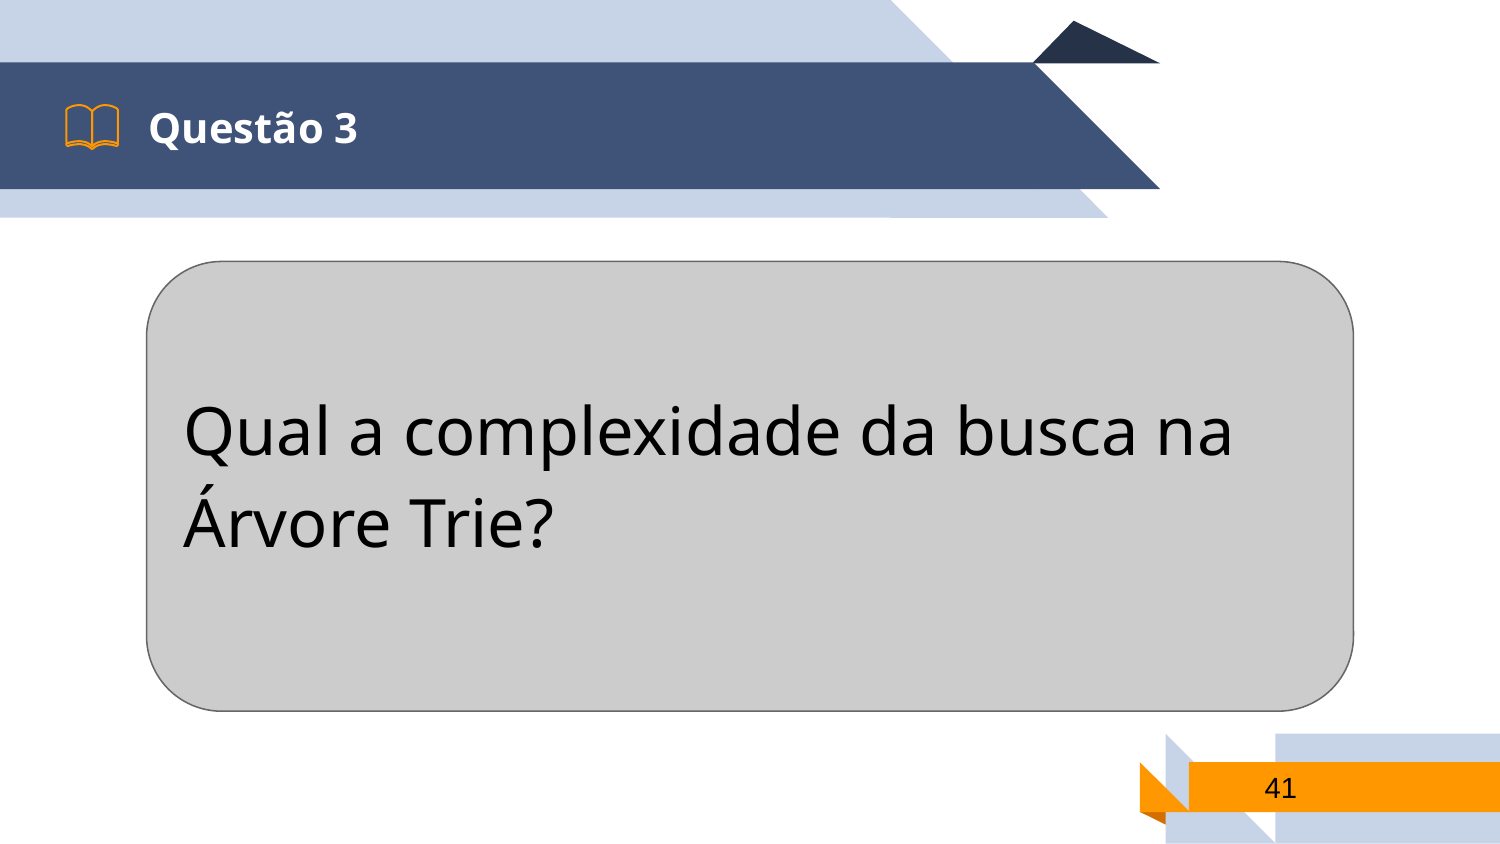

# Questão 3
Qual a complexidade da busca na Árvore Trie?